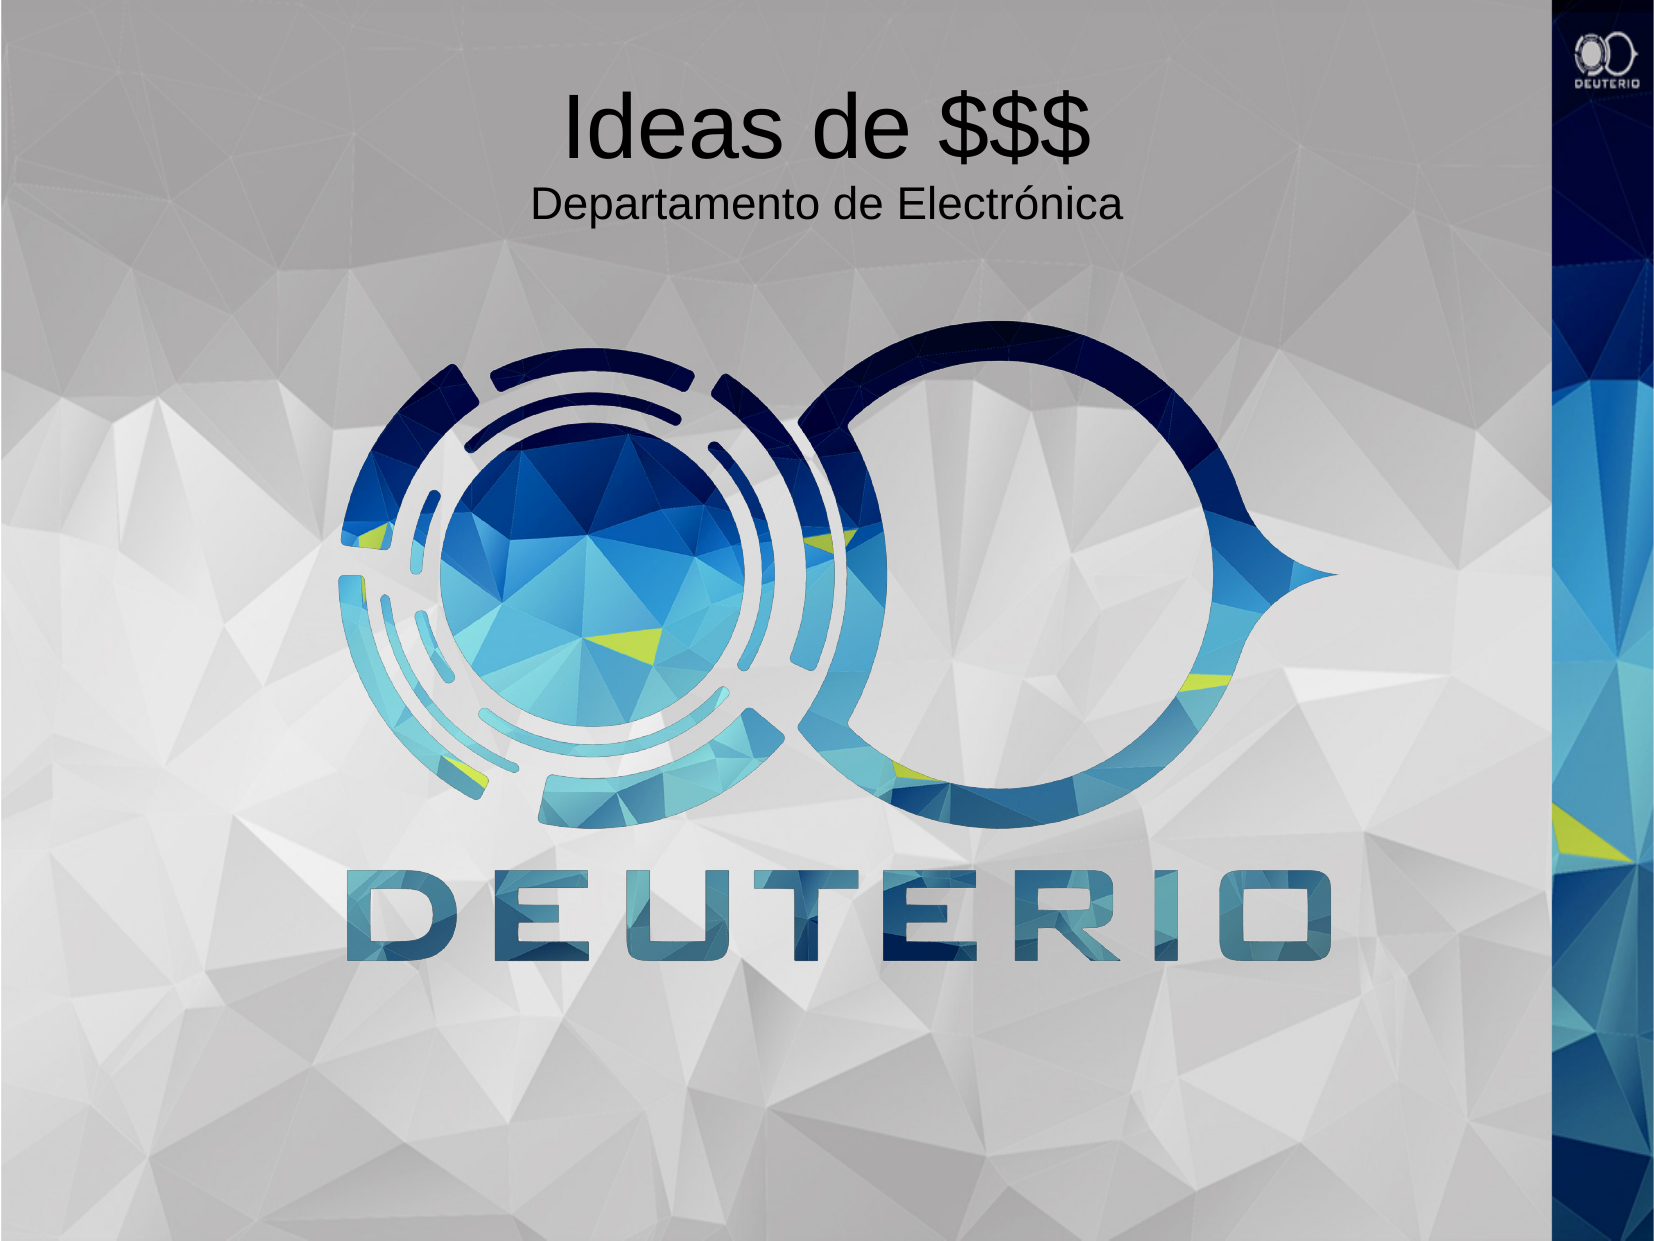

# Ideas de $$$ Departamento de Electrónica